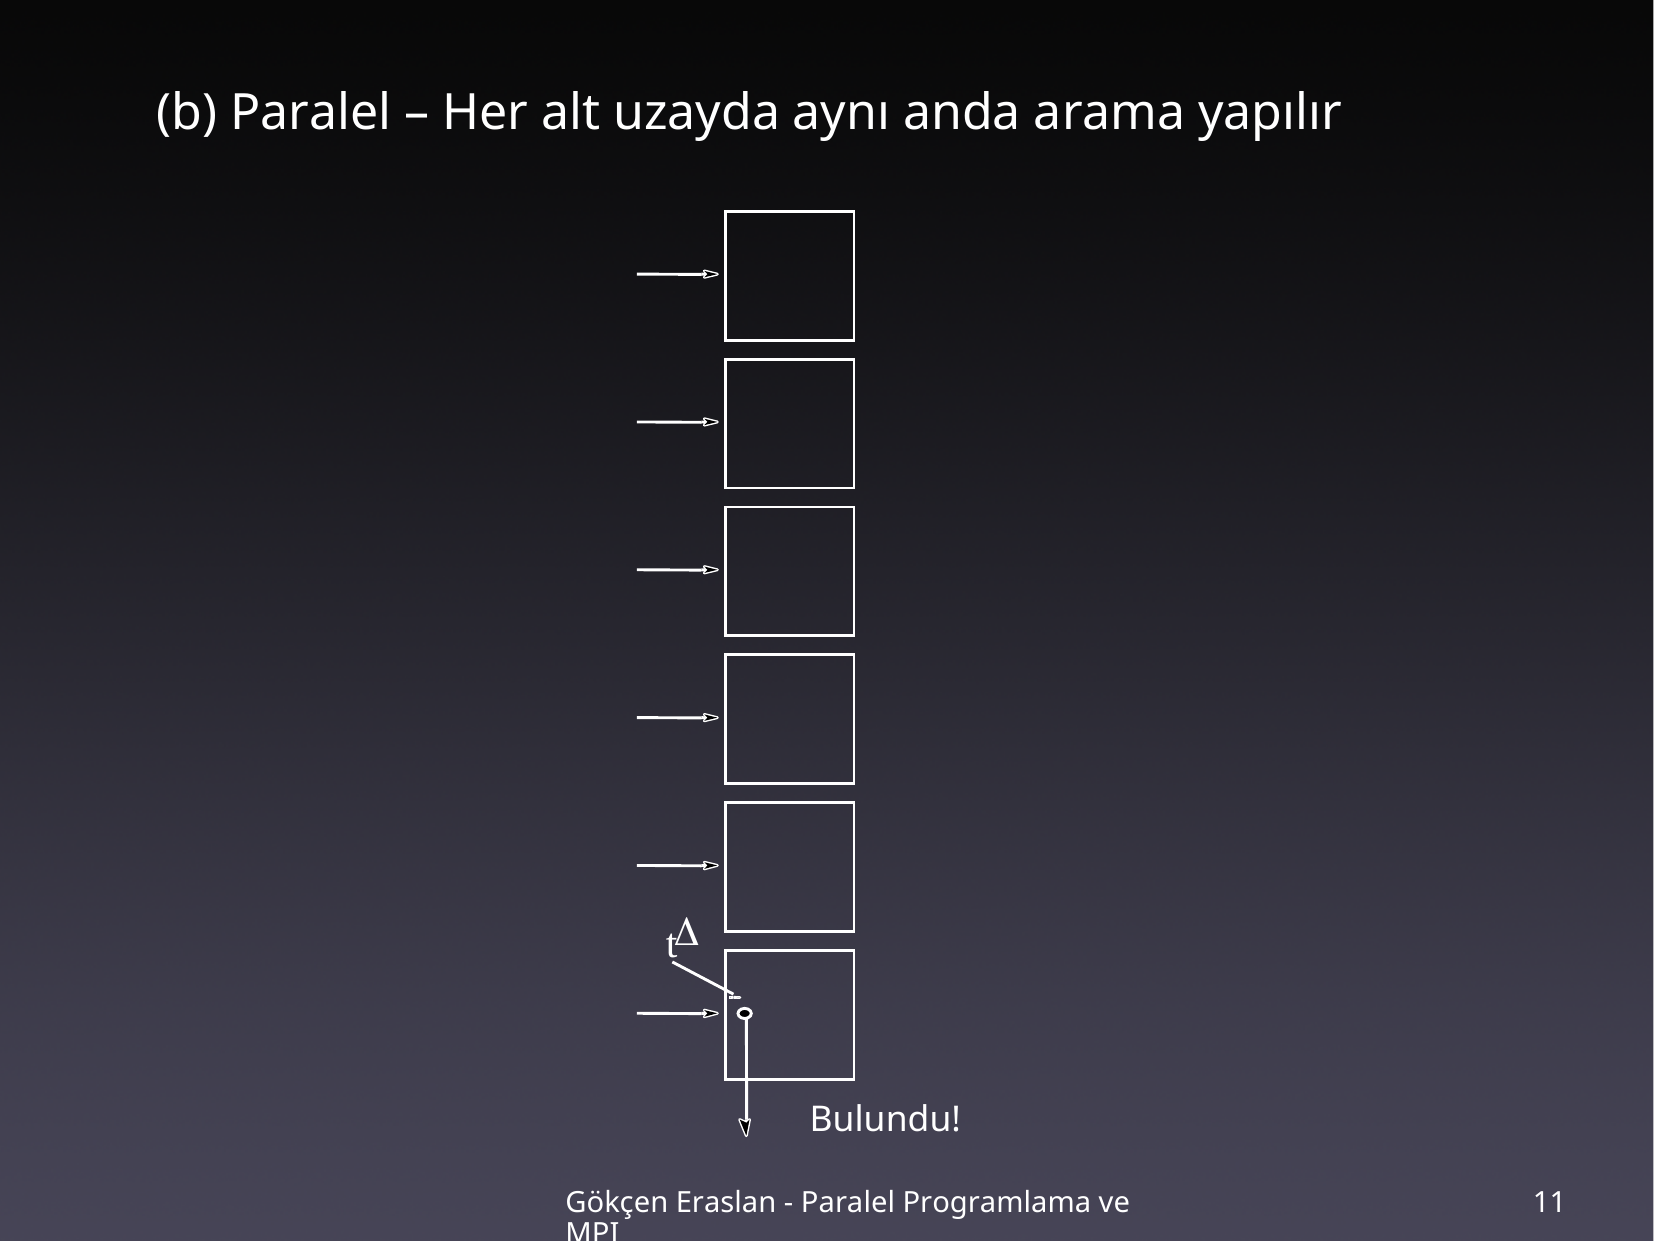

# (b) Paralel – Her alt uzayda aynı anda arama yapılır

t
Bulundu!
Gökçen Eraslan - Paralel Programlama ve MPI
11